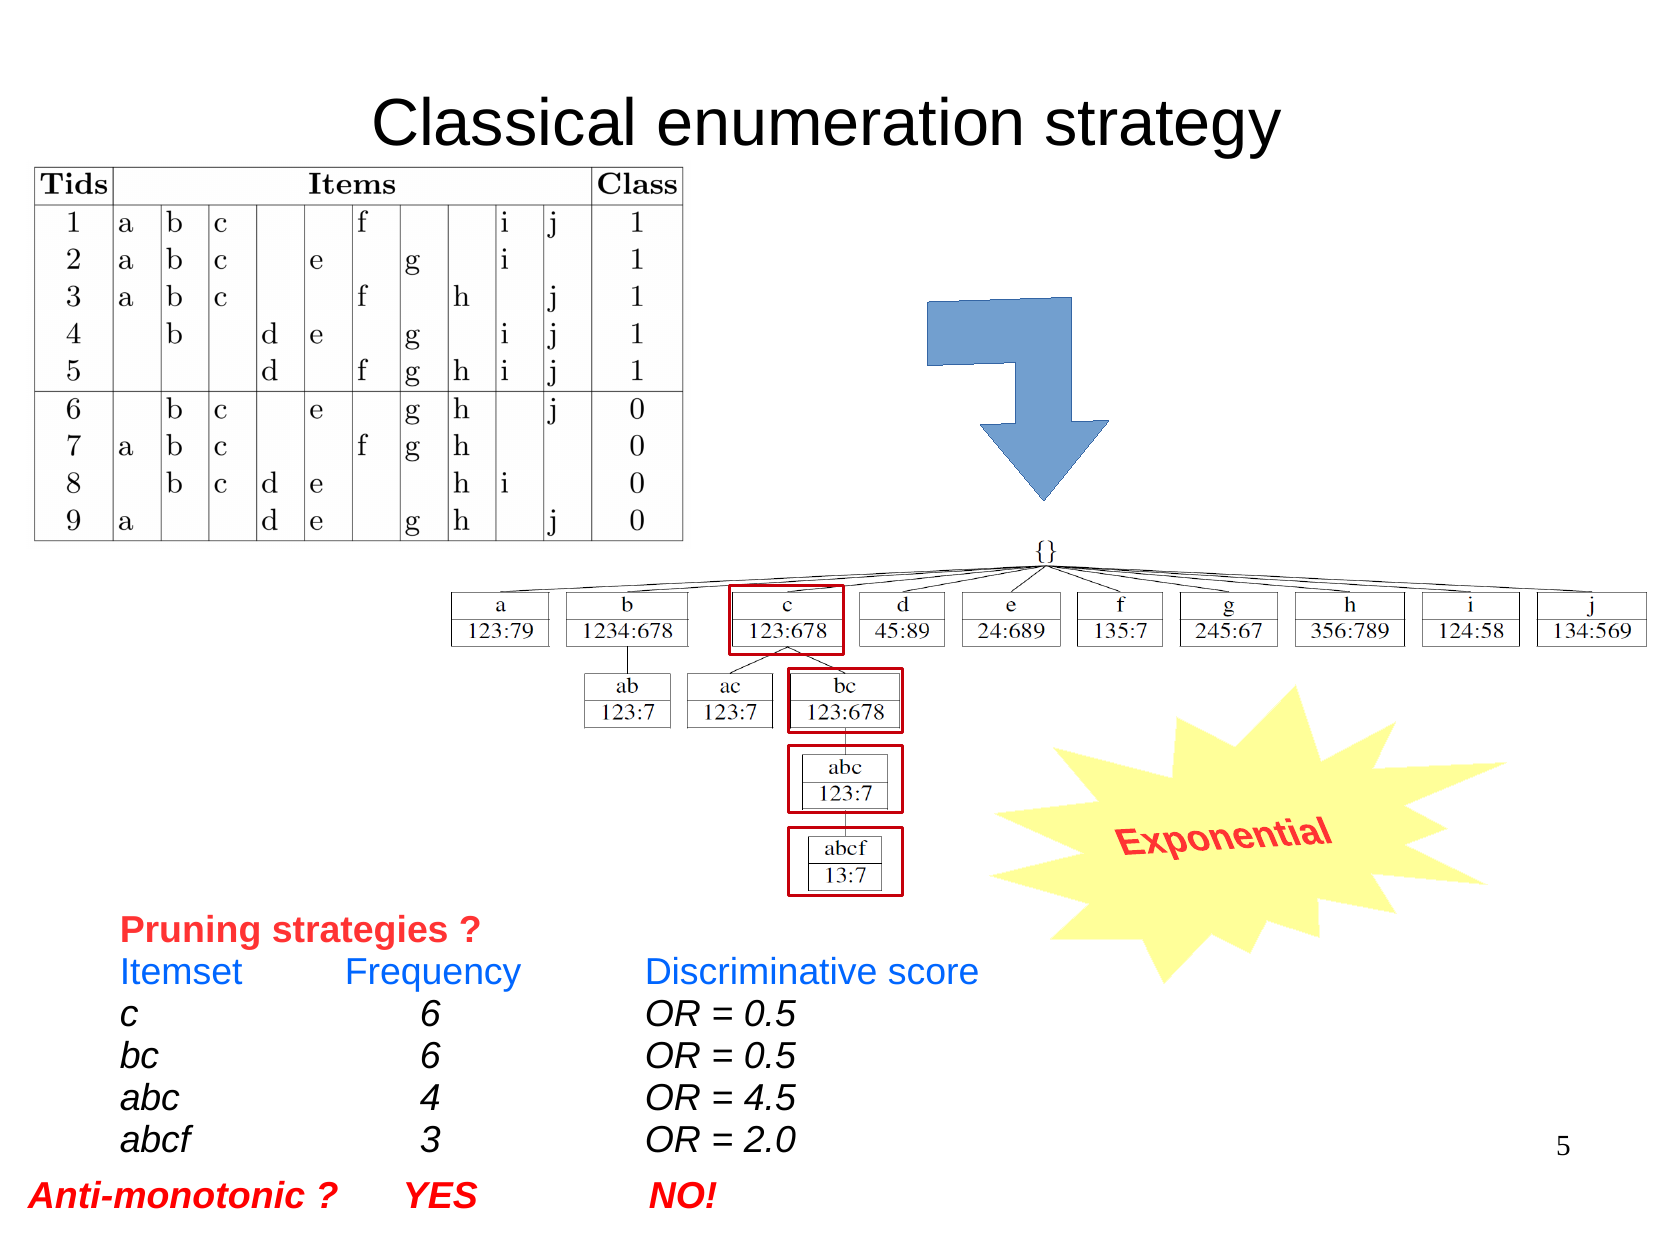

# Classical enumeration strategy
Exponential
Pruning strategies ?
Itemset		Frequency		Discriminative score
c				6			OR = 0.5
bc				6			OR = 0.5
abc				4			OR = 4.5
abcf				3			OR = 2.0
5
Anti-monotonic ?	YES		 NO!